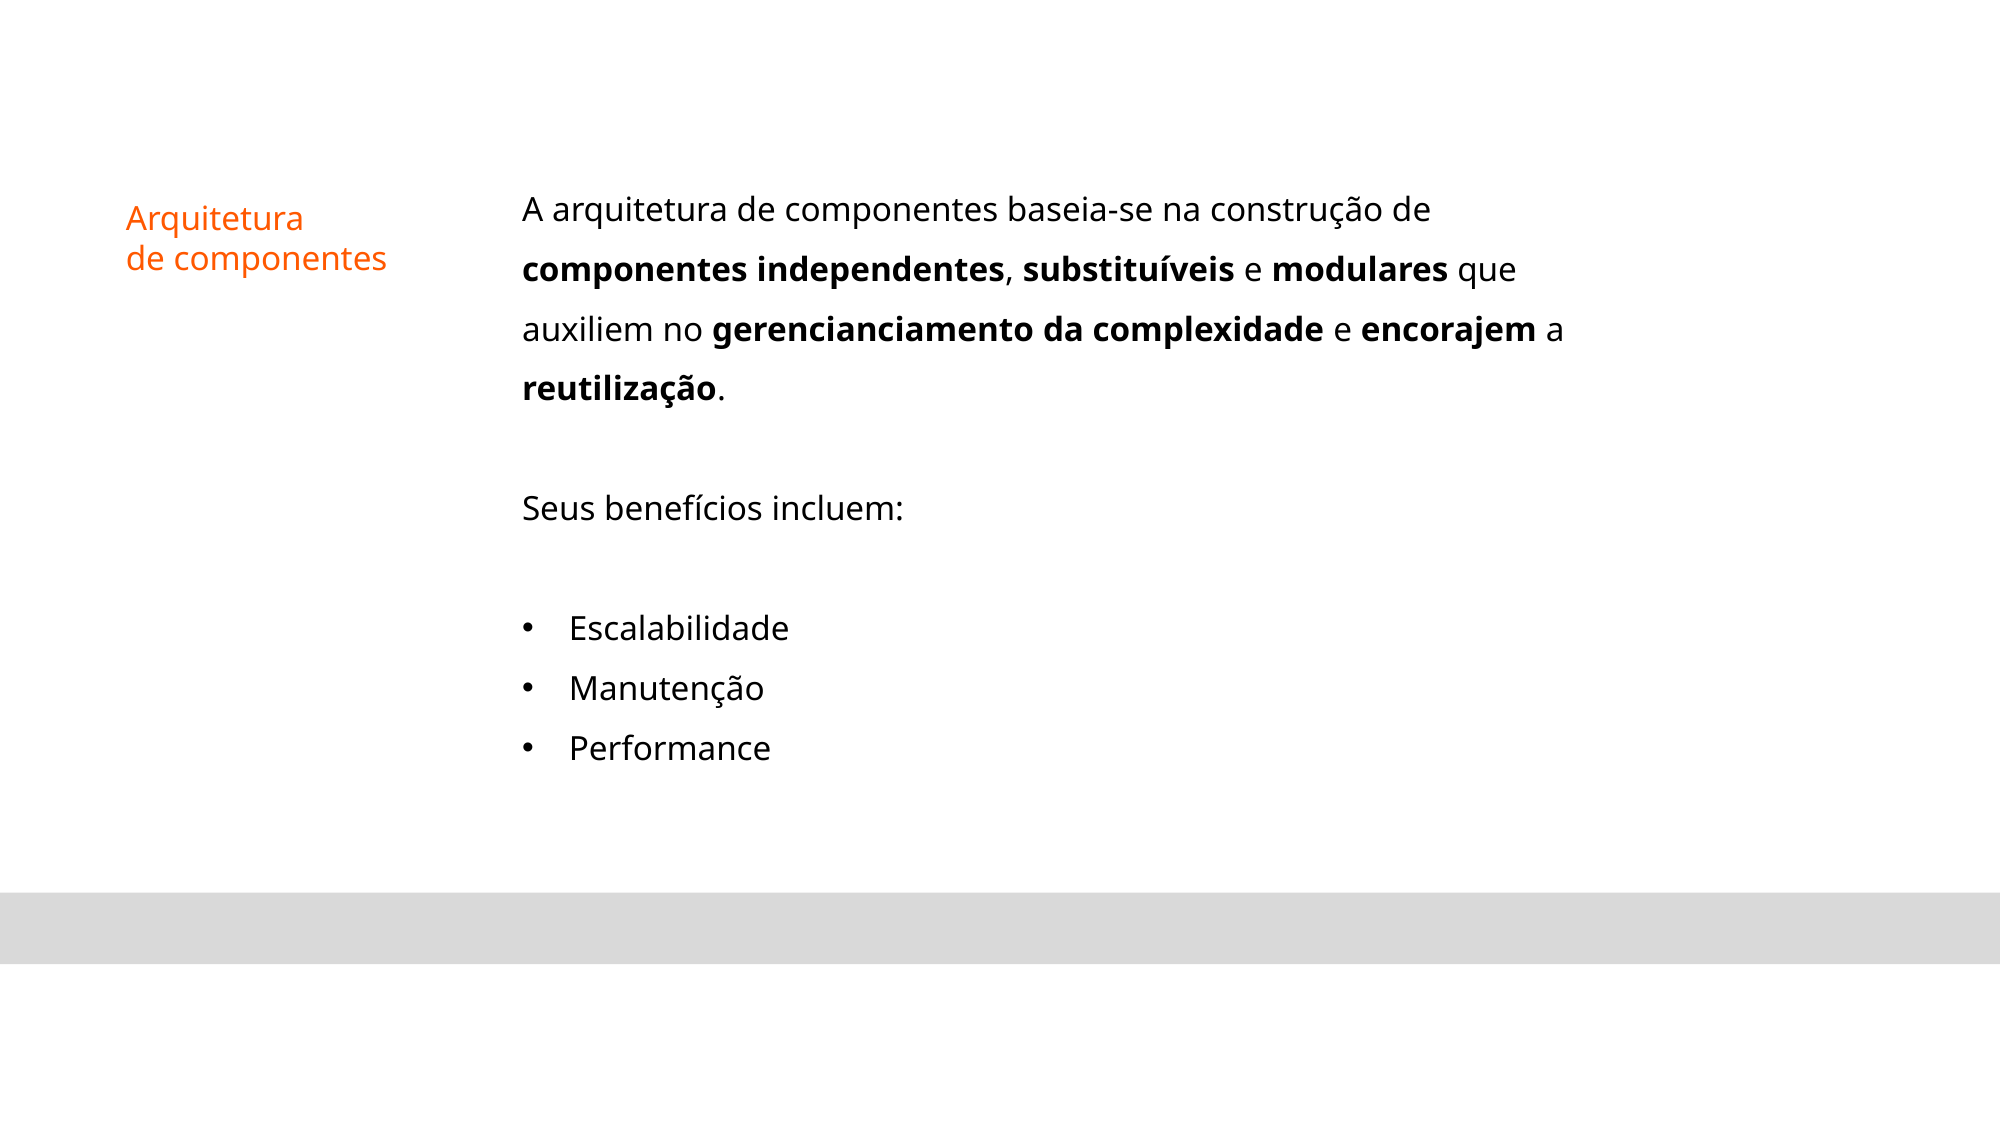

A arquitetura de componentes baseia-se na construção de componentes independentes, substituíveis e modulares que auxiliem no gerencianciamento da complexidade e encorajem a reutilização.
Seus benefícios incluem:
Escalabilidade
Manutenção
Performance
Arquitetura
de componentes